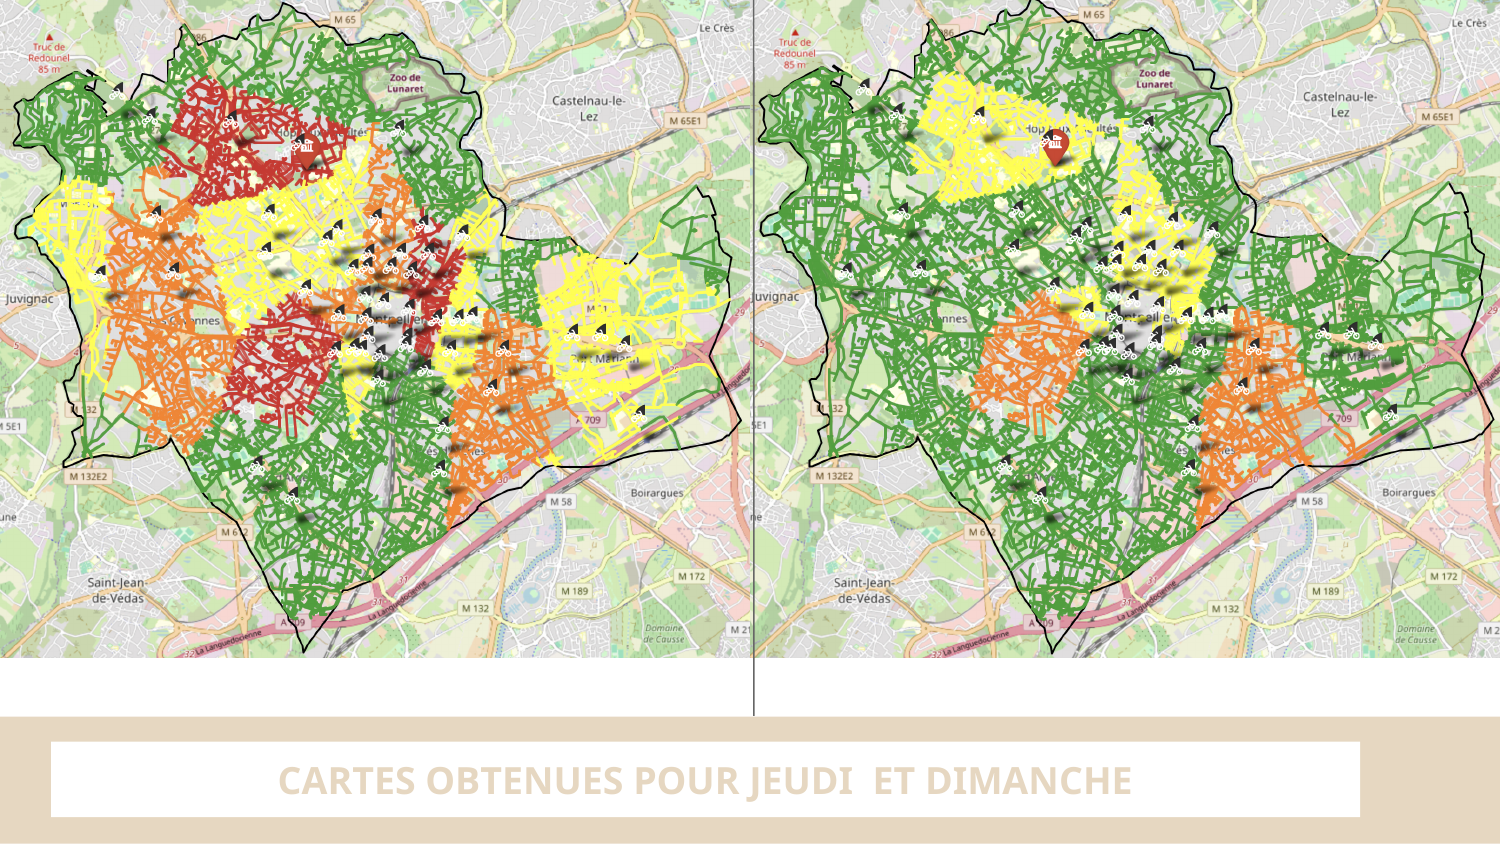

# CARTES OBTENUES POUR JEUDI ET DIMANCHE